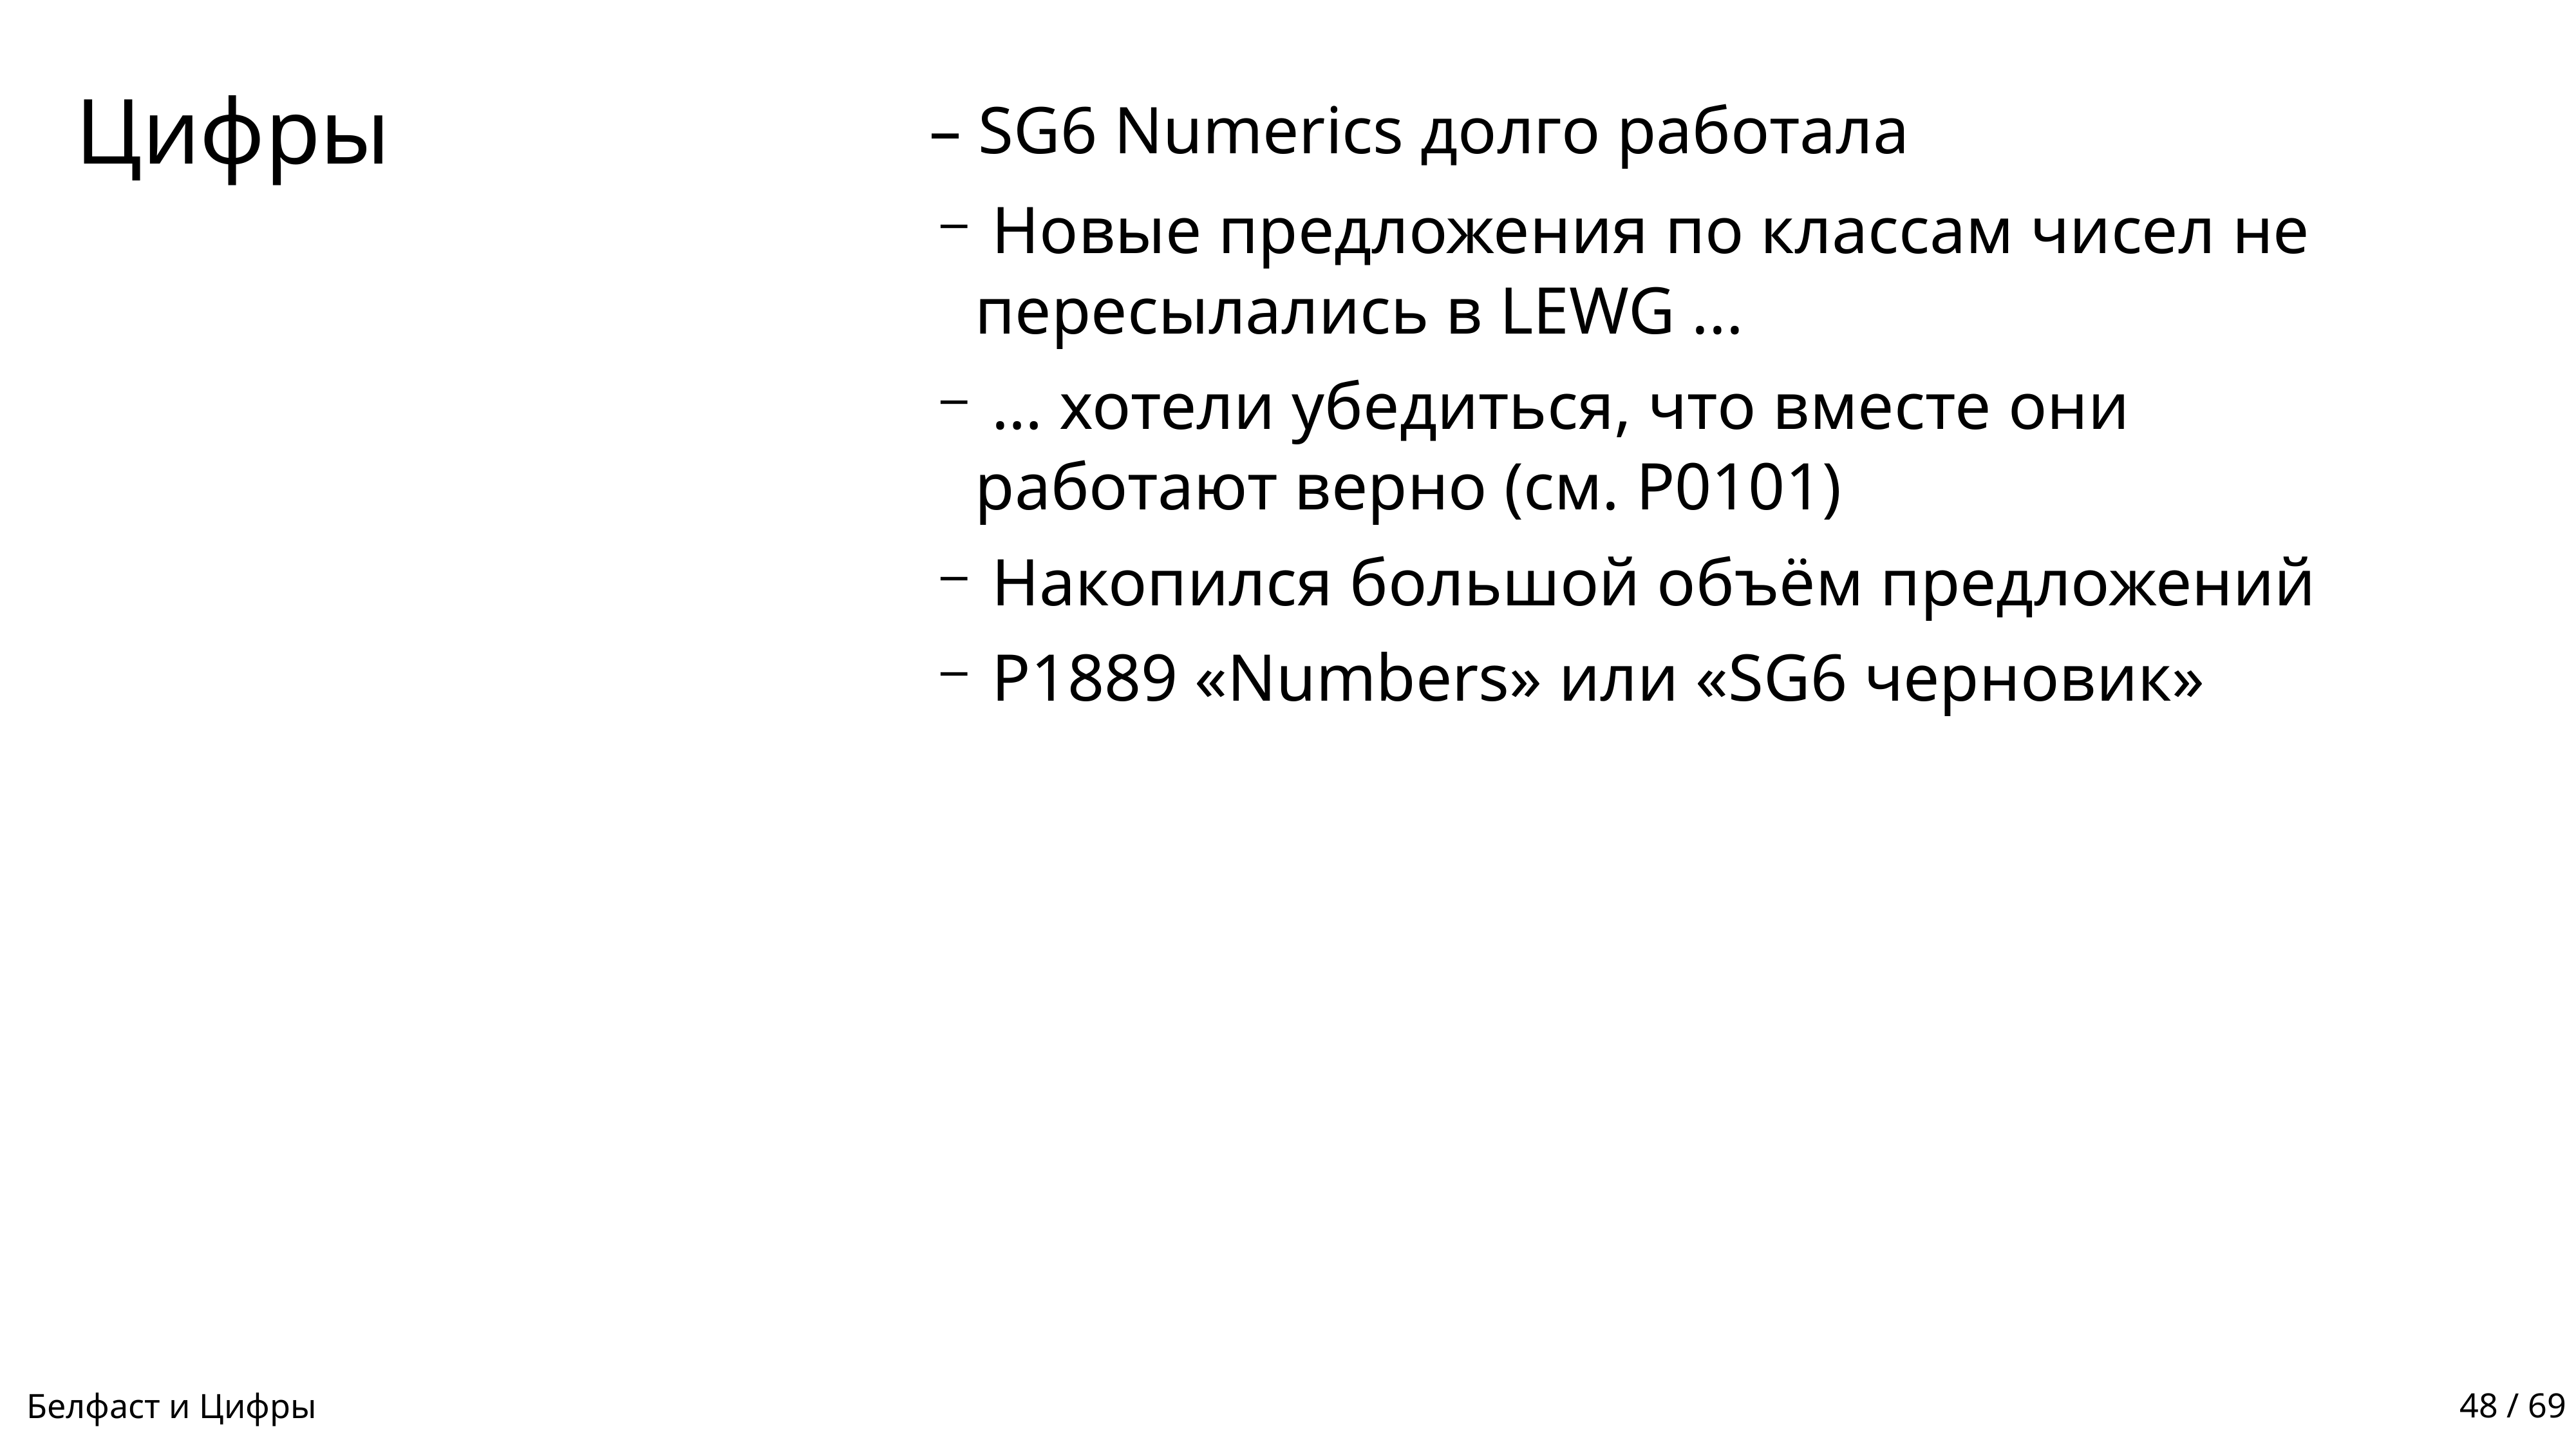

# Цифры
– SG6 Numerics долго работала
 Новые предложения по классам чисел не пересылались в LEWG ...
 … хотели убедиться, что вместе они работают верно (см. P0101)
 Накопился большой объём предложений
 P1889 «Numbers» или «SG6 черновик»
Белфаст и Цифры